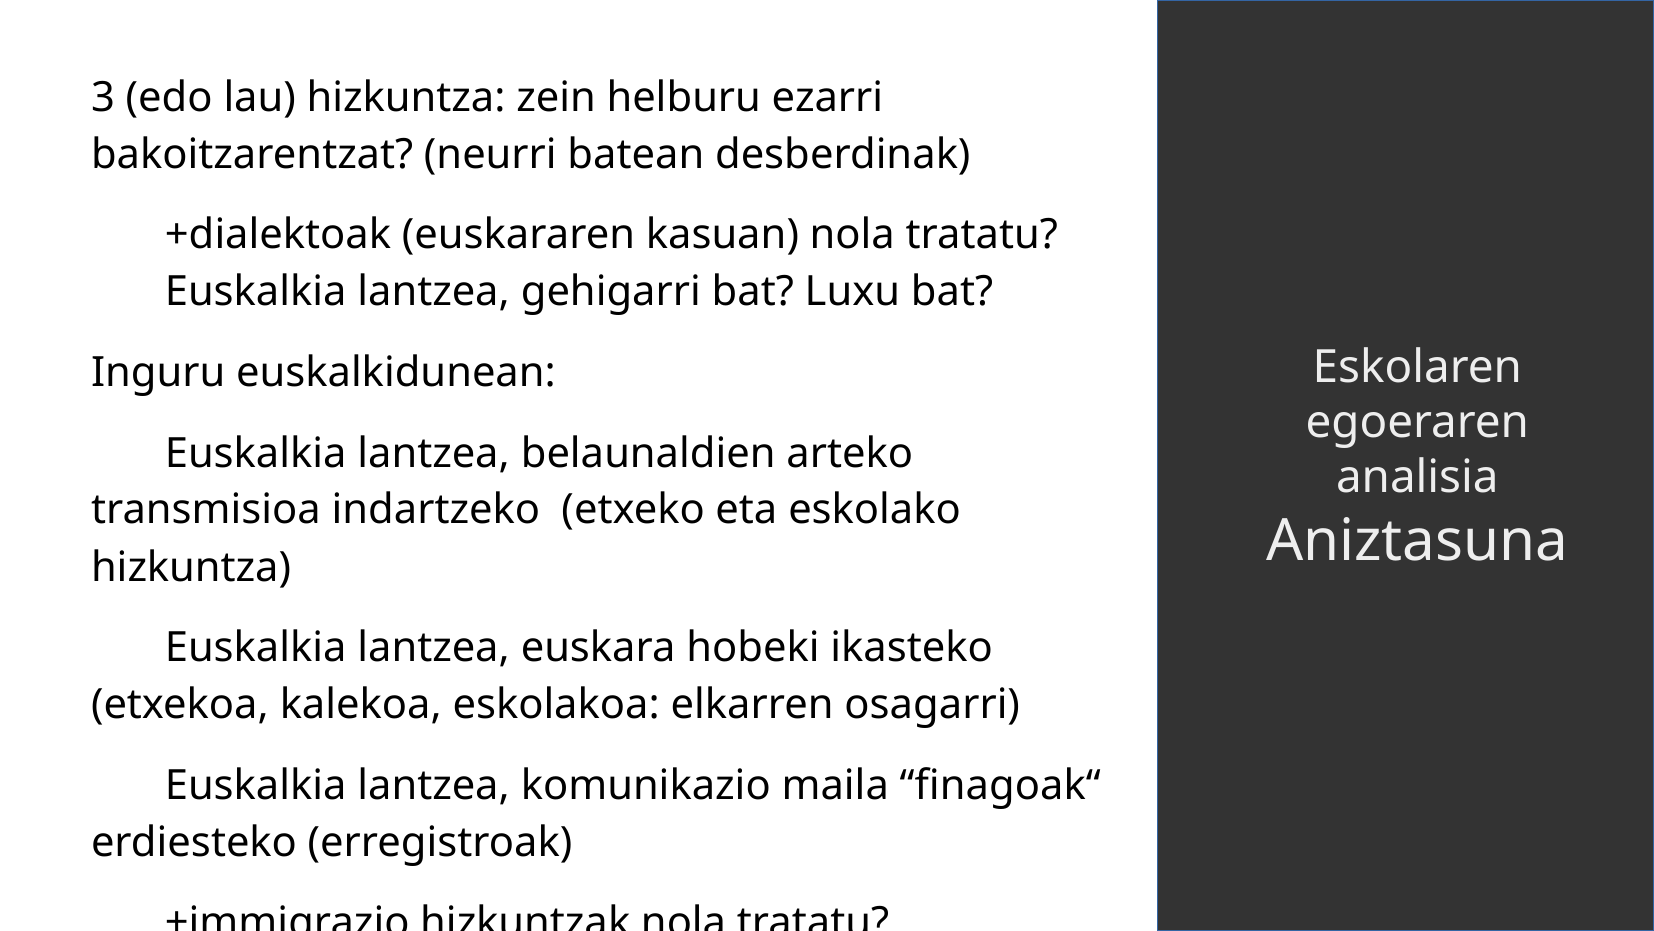

# Eskolaren egoeraren analisia Aniztasuna
3 (edo lau) hizkuntza: zein helburu ezarri bakoitzarentzat? (neurri batean desberdinak)
	+dialektoak (euskararen kasuan) nola tratatu? 	Euskalkia lantzea, gehigarri bat? Luxu bat?
Inguru euskalkidunean:
	Euskalkia lantzea, belaunaldien arteko transmisioa indartzeko (etxeko eta eskolako hizkuntza)
	Euskalkia lantzea, euskara hobeki ikasteko (etxekoa, kalekoa, eskolakoa: elkarren osagarri)
	Euskalkia lantzea, komunikazio maila “finagoak“ erdiesteko (erregistroak)
	+immigrazio hizkuntzak nola tratatu?
Arreta jarri? Jaramonik ez?
adibidez: zer da “harrera plana”?